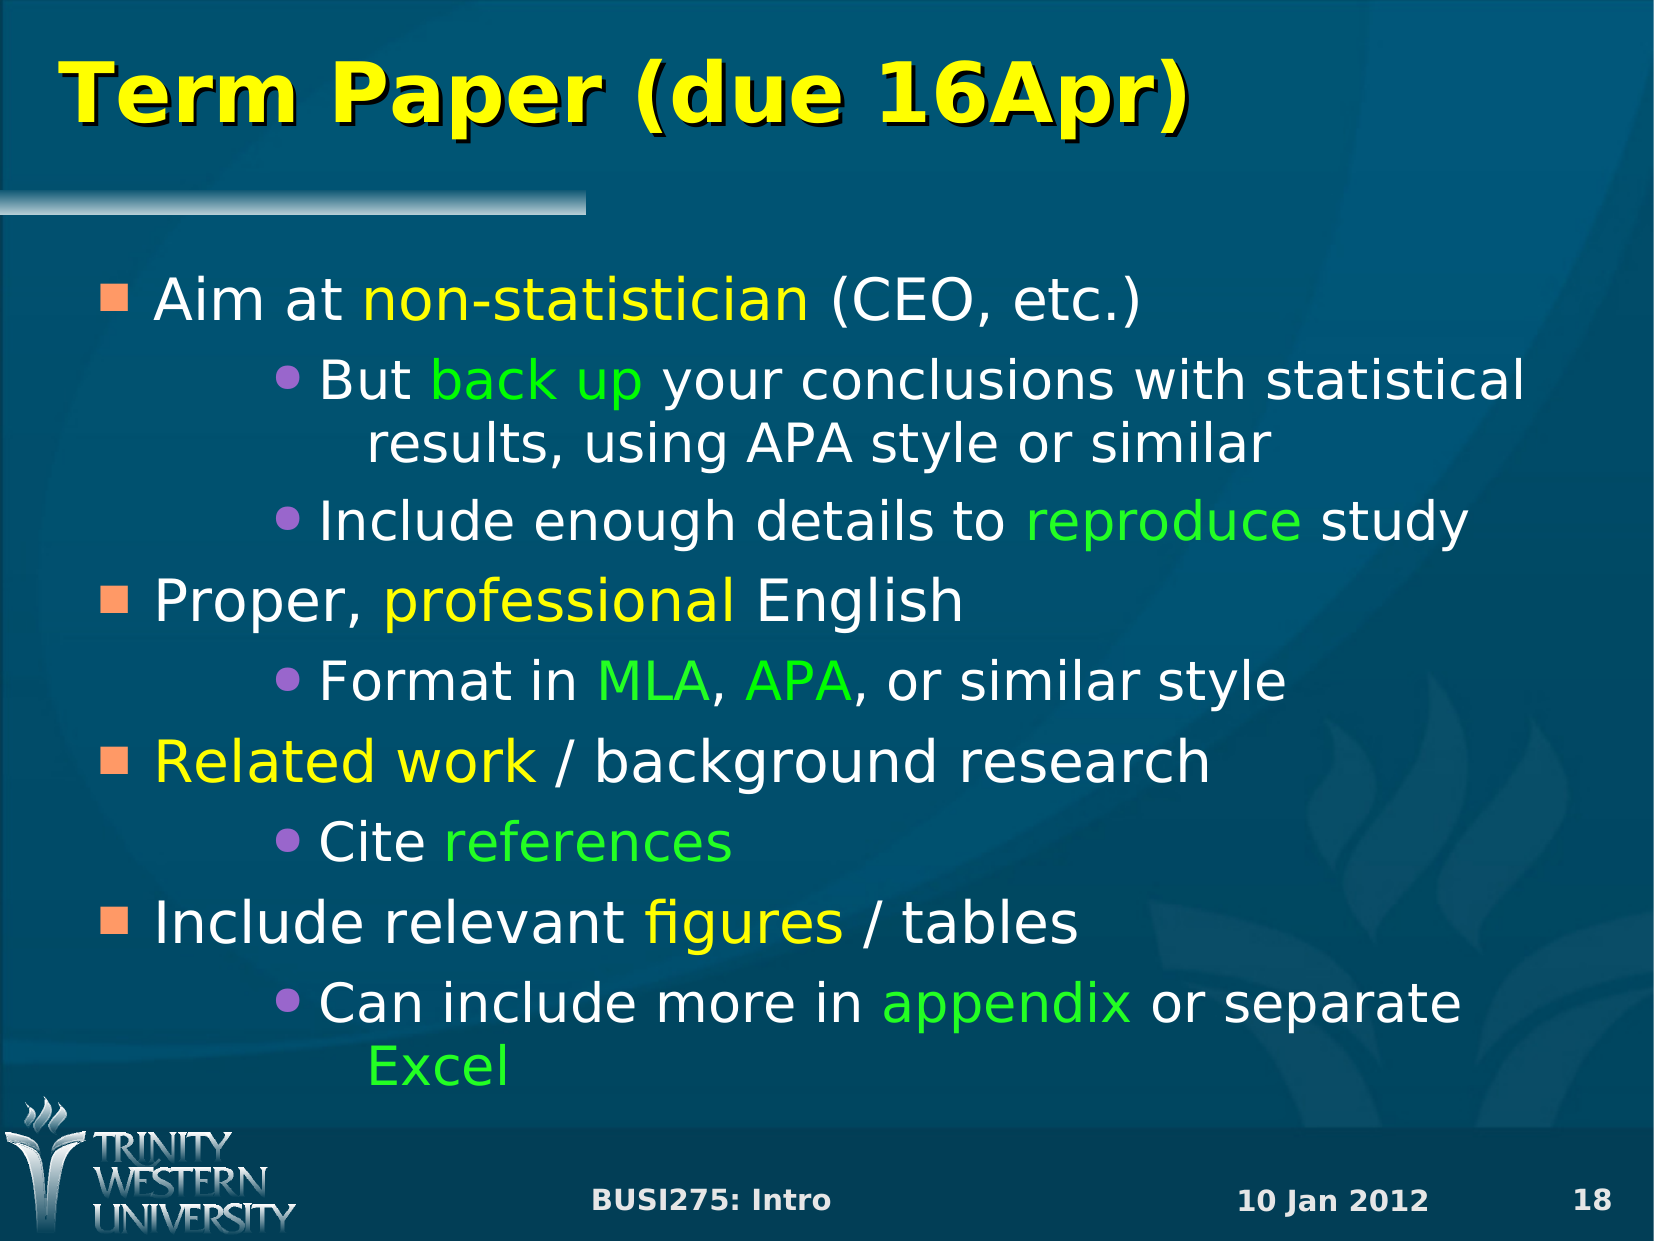

# Term Paper (due 16Apr)
Aim at non-statistician (CEO, etc.)
But back up your conclusions with statistical results, using APA style or similar
Include enough details to reproduce study
Proper, professional English
Format in MLA, APA, or similar style
Related work / background research
Cite references
Include relevant figures / tables
Can include more in appendix or separate Excel
BUSI275: Intro
10 Jan 2012
18